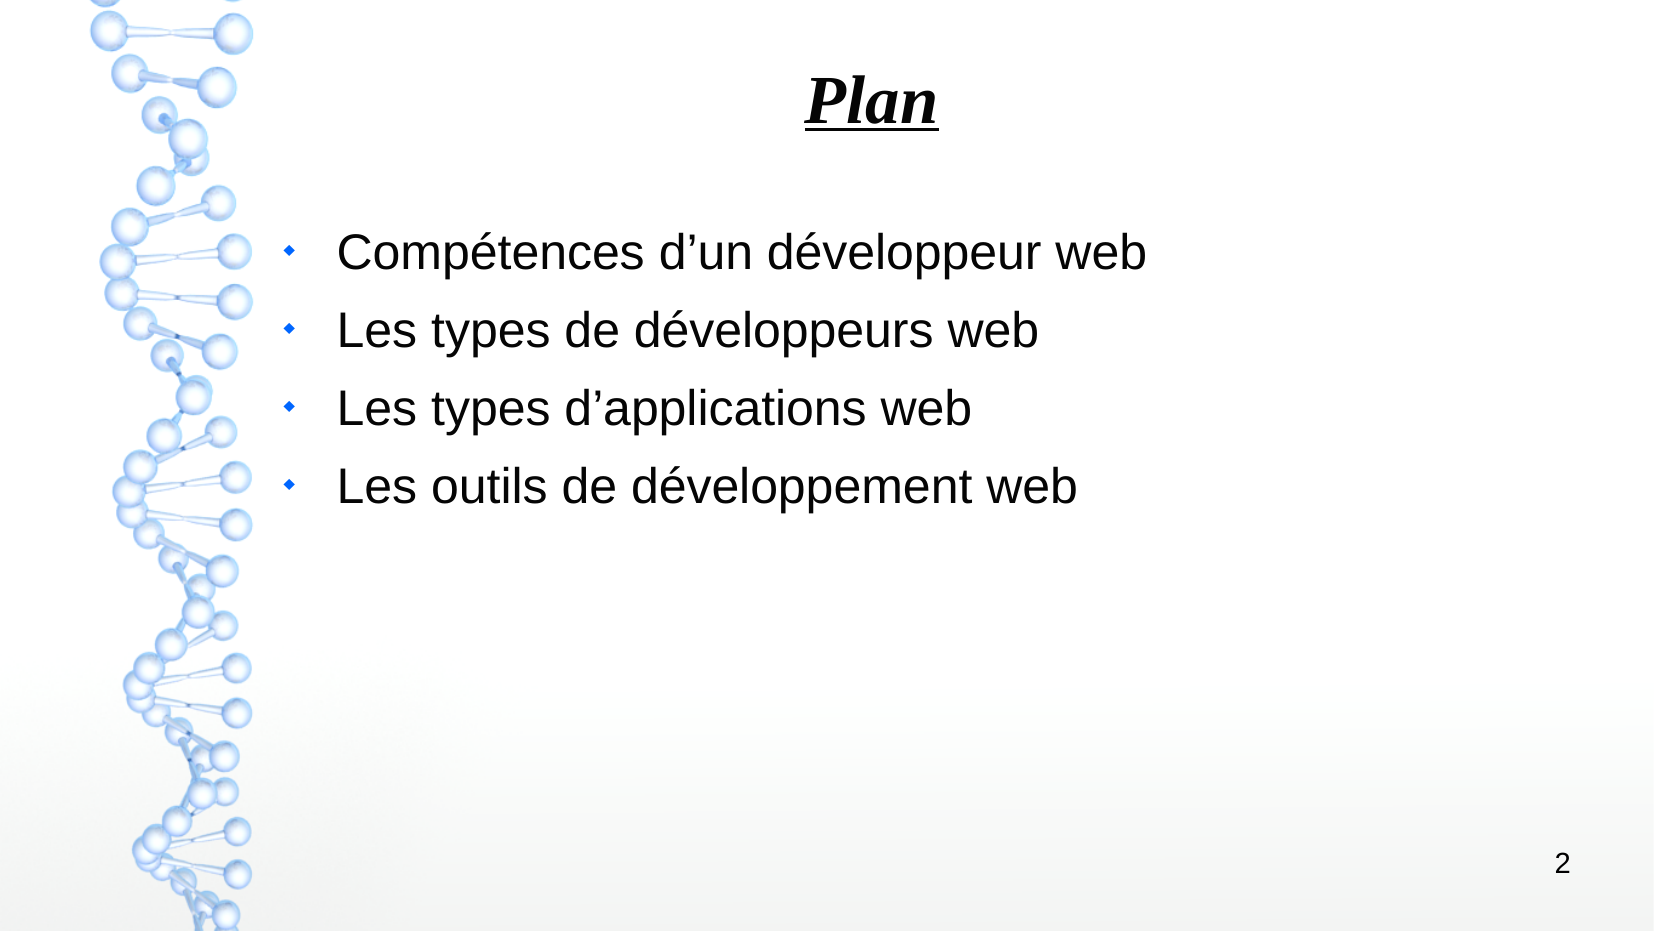

# Plan
Compétences d’un développeur web
Les types de développeurs web
Les types d’applications web
Les outils de développement web
2